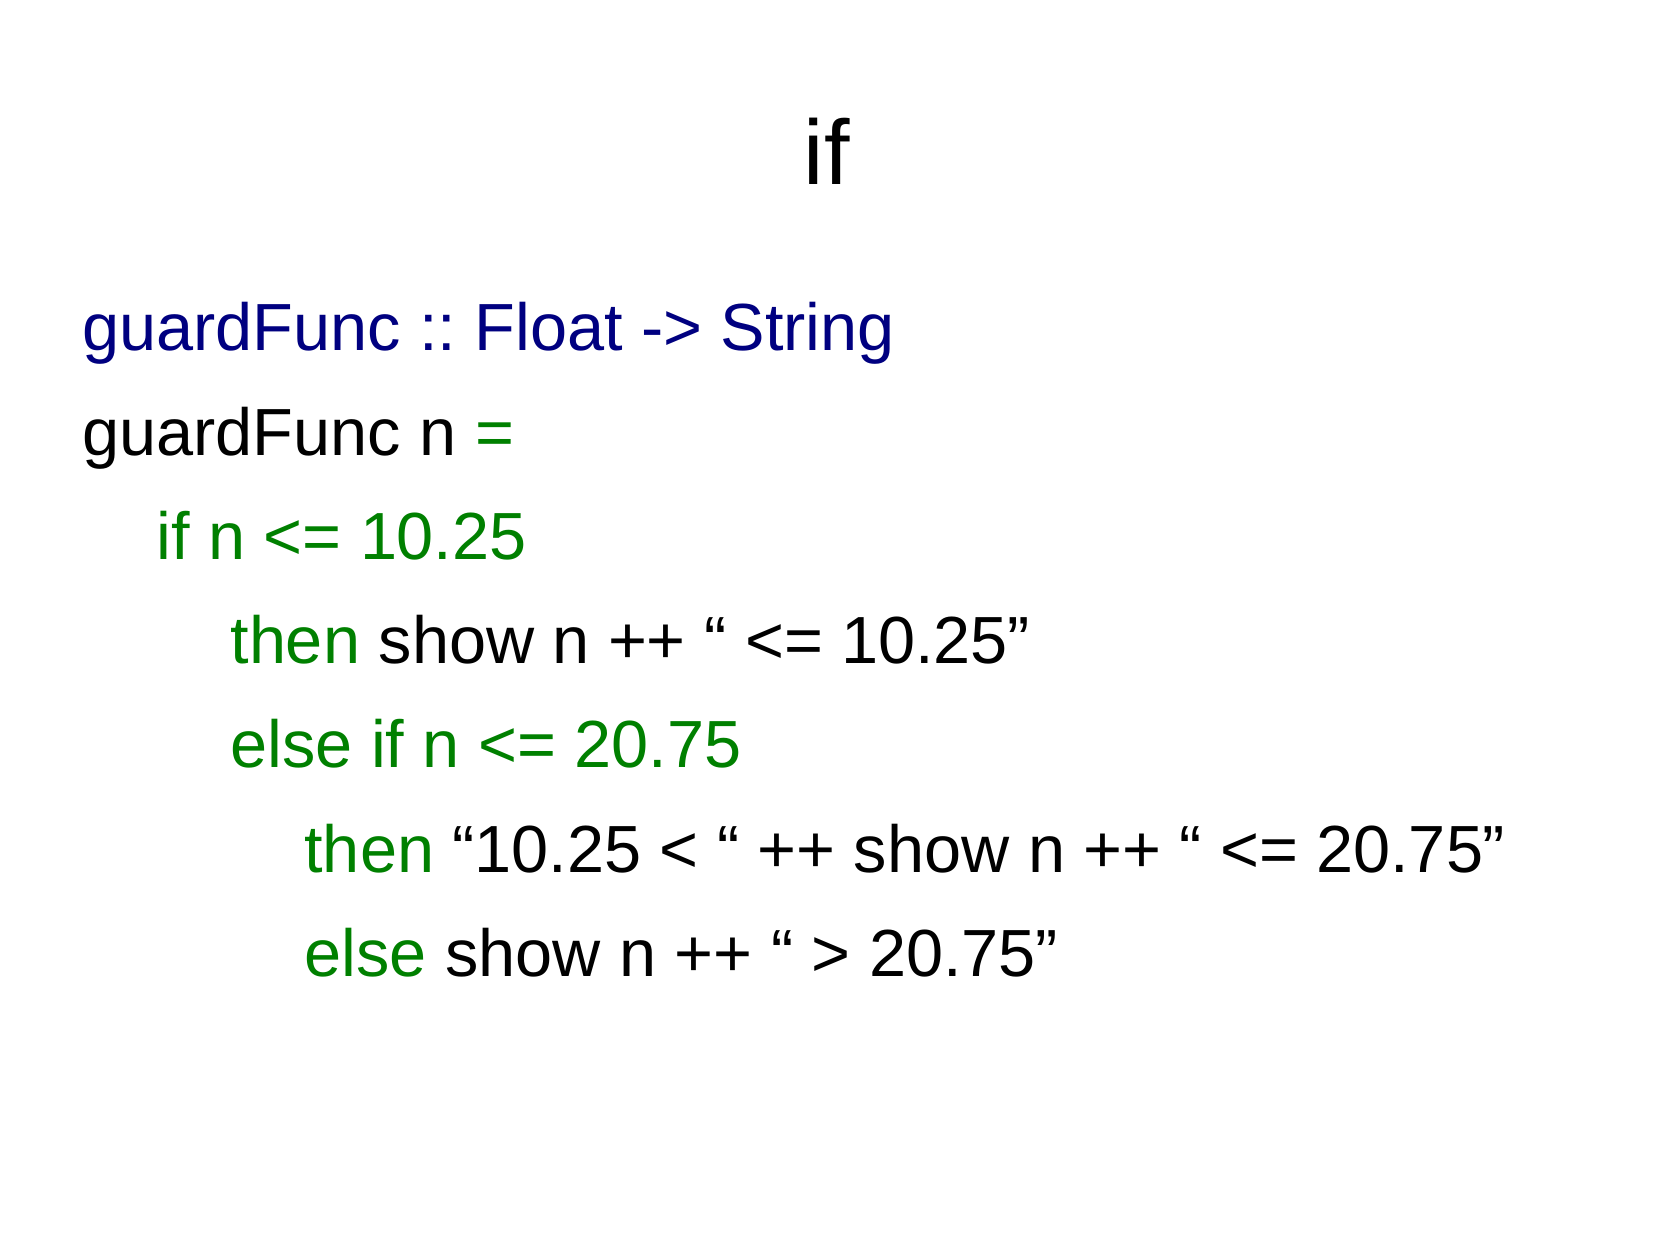

# if
guardFunc :: Float -> String
guardFunc n =
 if n <= 10.25
 then show n ++ “ <= 10.25”
 else if n <= 20.75
 then “10.25 < “ ++ show n ++ “ <= 20.75”
 else show n ++ “ > 20.75”